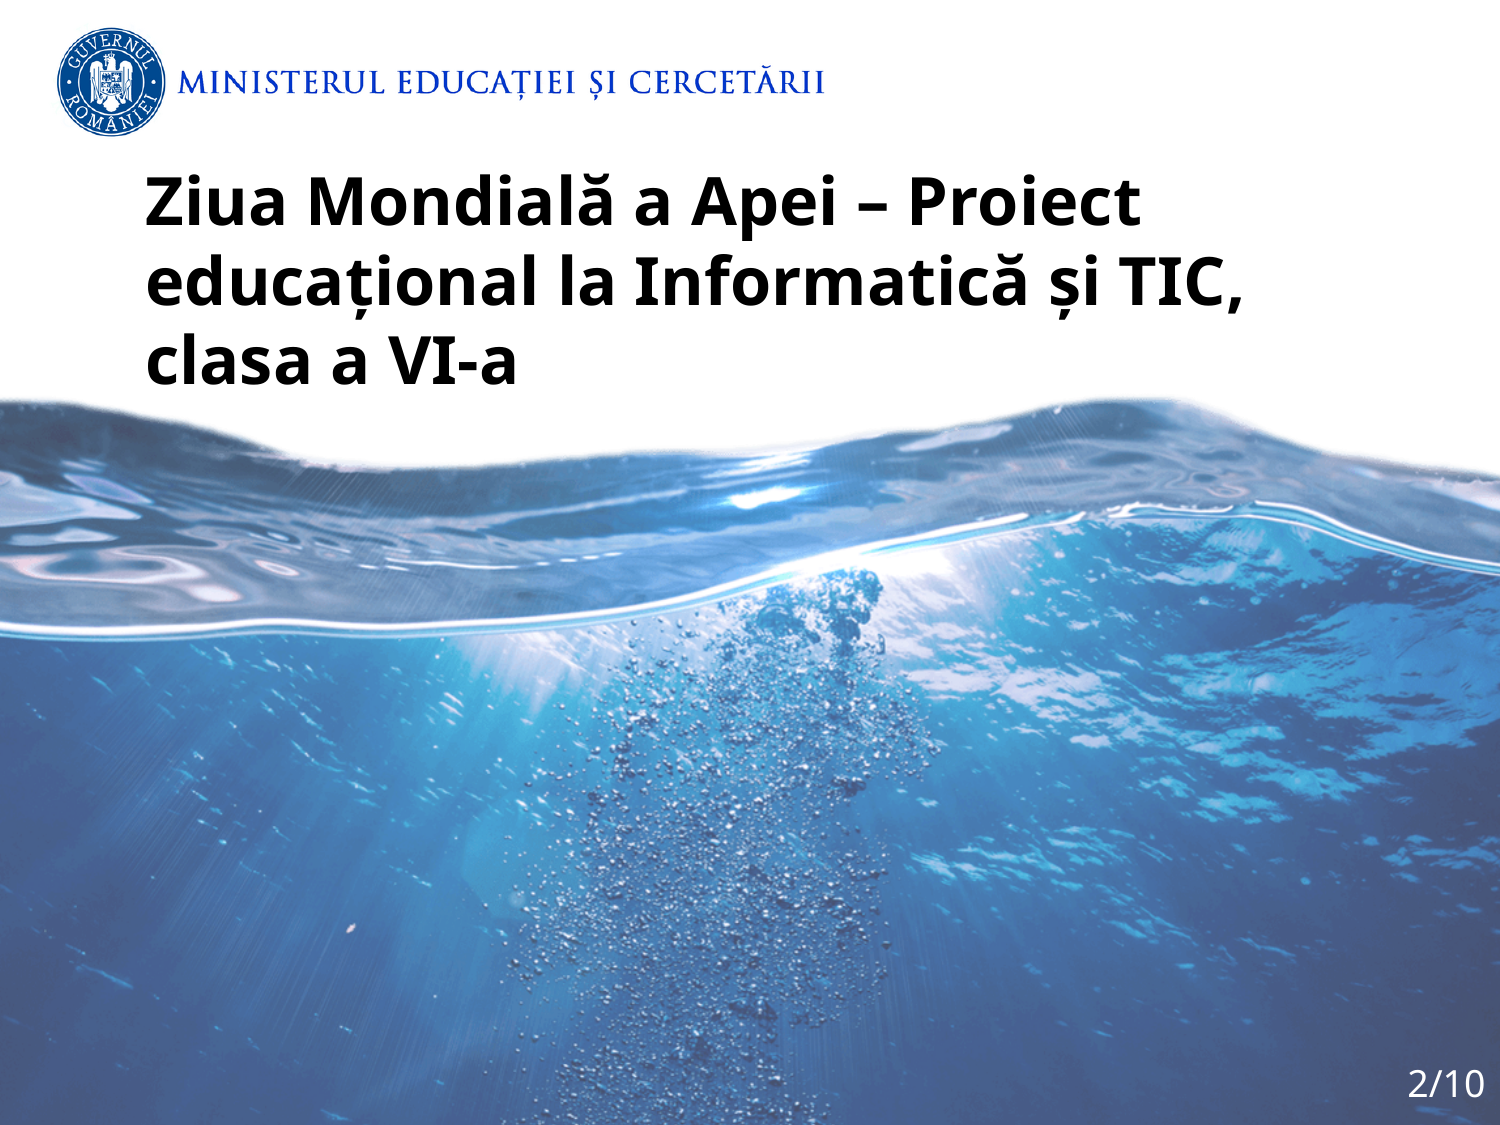

Ziua Mondială a Apei – Proiect educațional la Informatică și TIC, clasa a VI-a